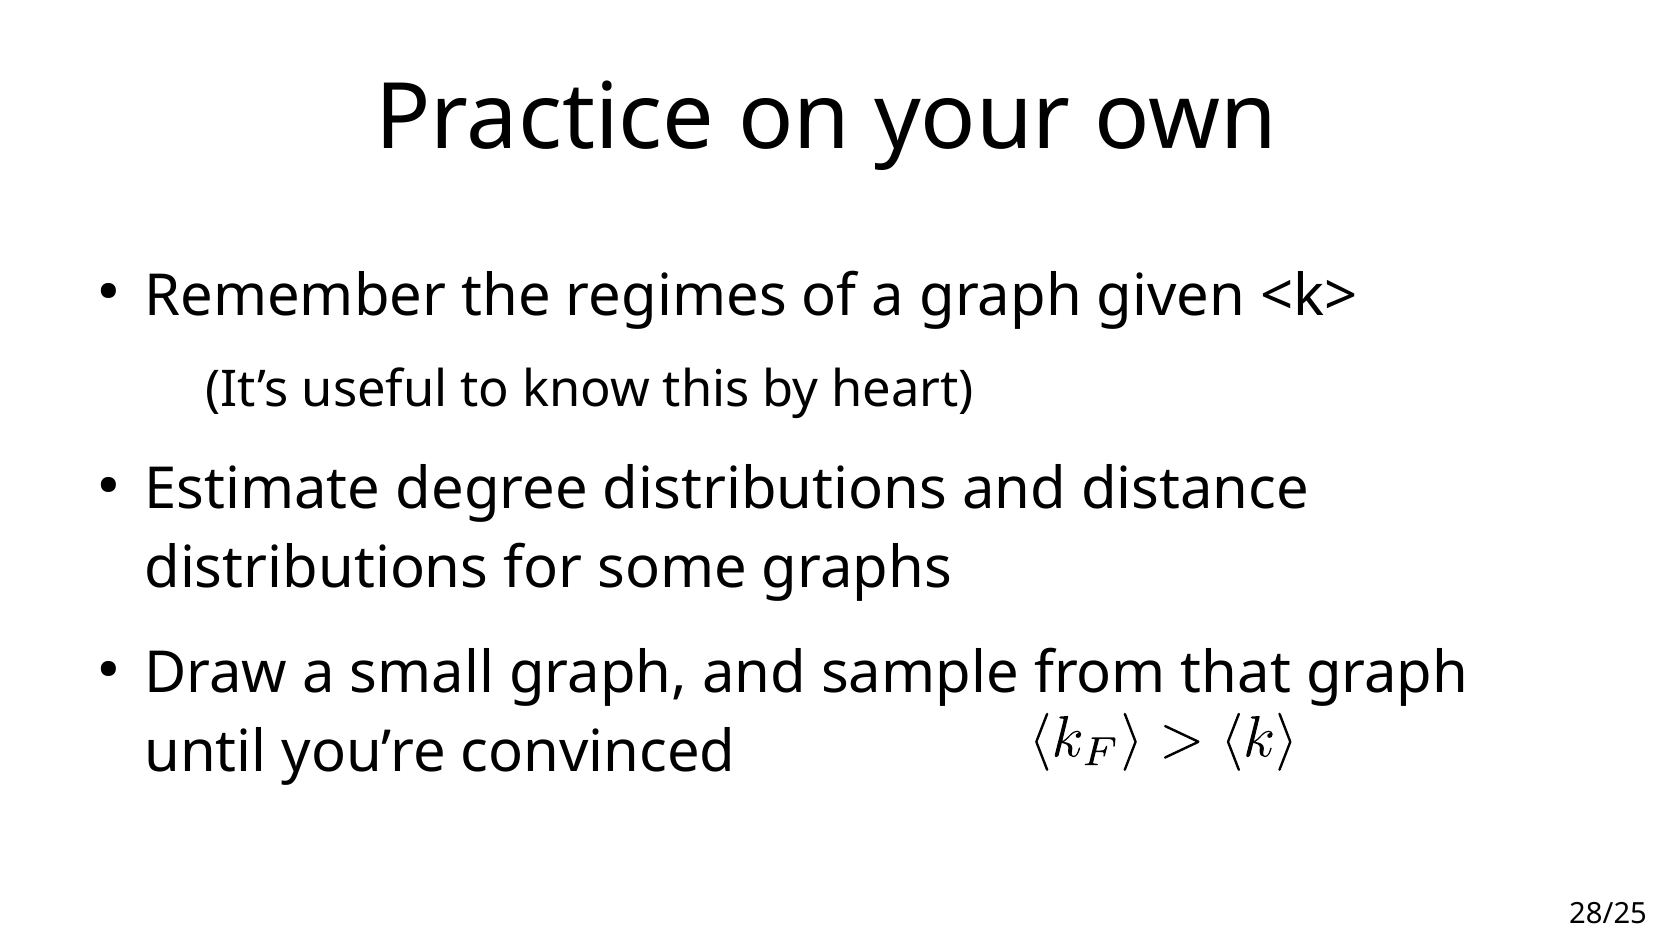

# Practice on your own
Remember the regimes of a graph given <k>
(It’s useful to know this by heart)
Estimate degree distributions and distance distributions for some graphs
Draw a small graph, and sample from that graph until you’re convinced
28